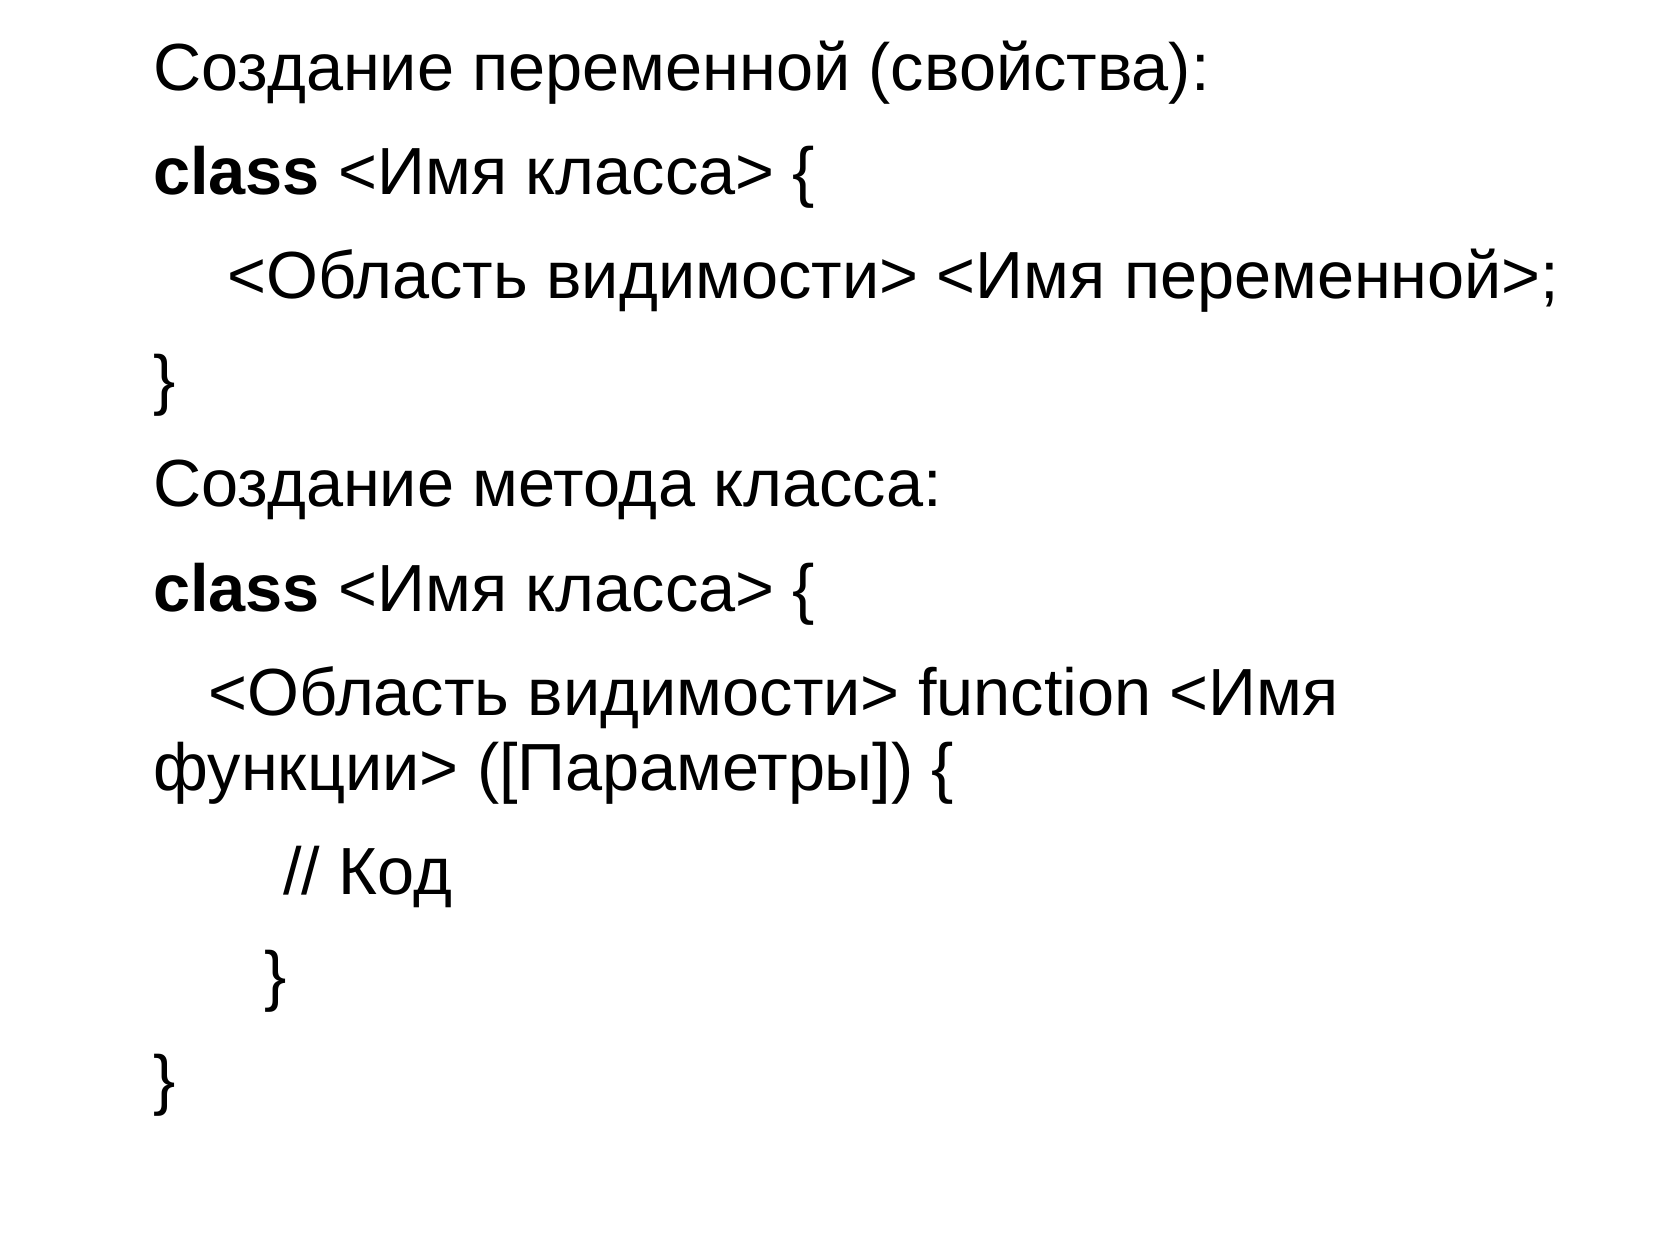

# Создание переменной (свойства):
class <Имя класса> {
 <Область видимости> <Имя переменной>;
}
Создание метода класса:
class <Имя класса> {
 <Область видимости> function <Имя функции> ([Параметры]) {
 // Код
 }
}